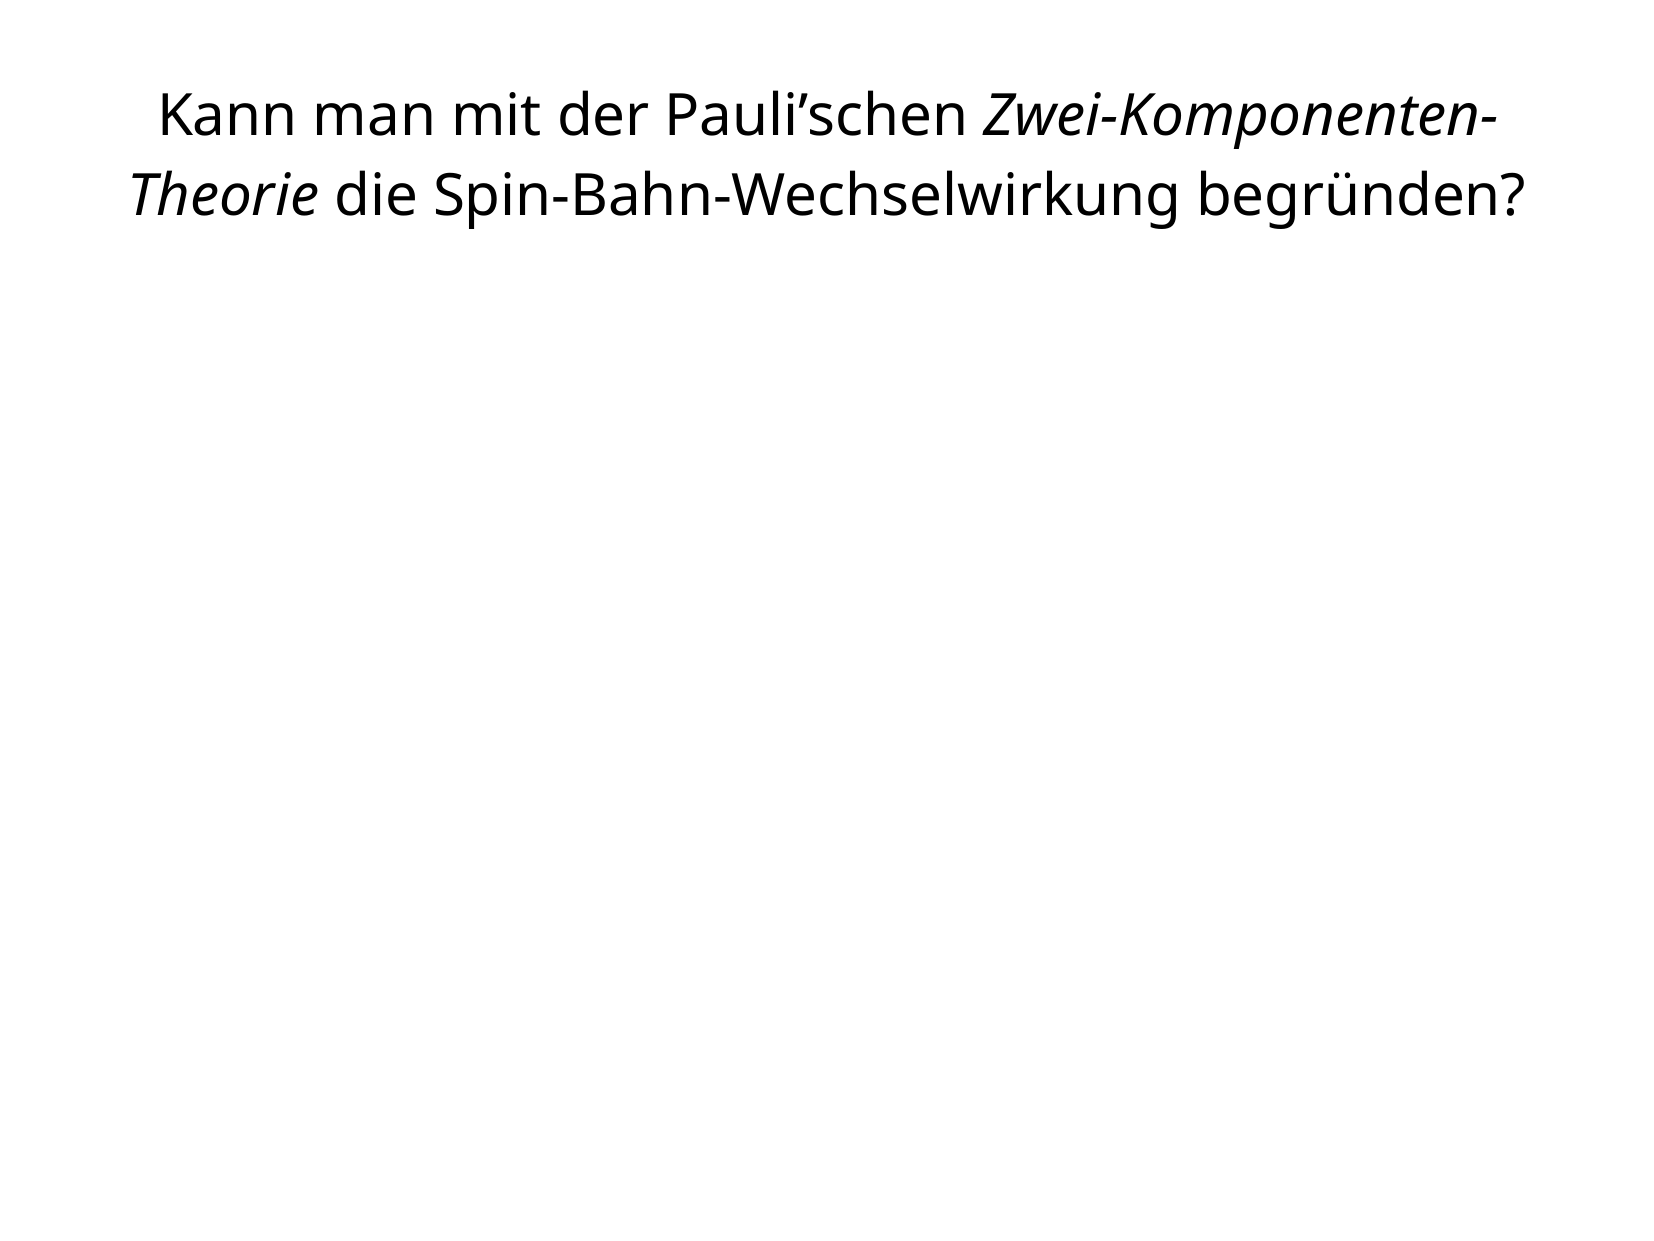

# Kann man mit der Pauli’schen Zwei-Komponenten-Theorie die Spin-Bahn-Wechselwirkung begründen?